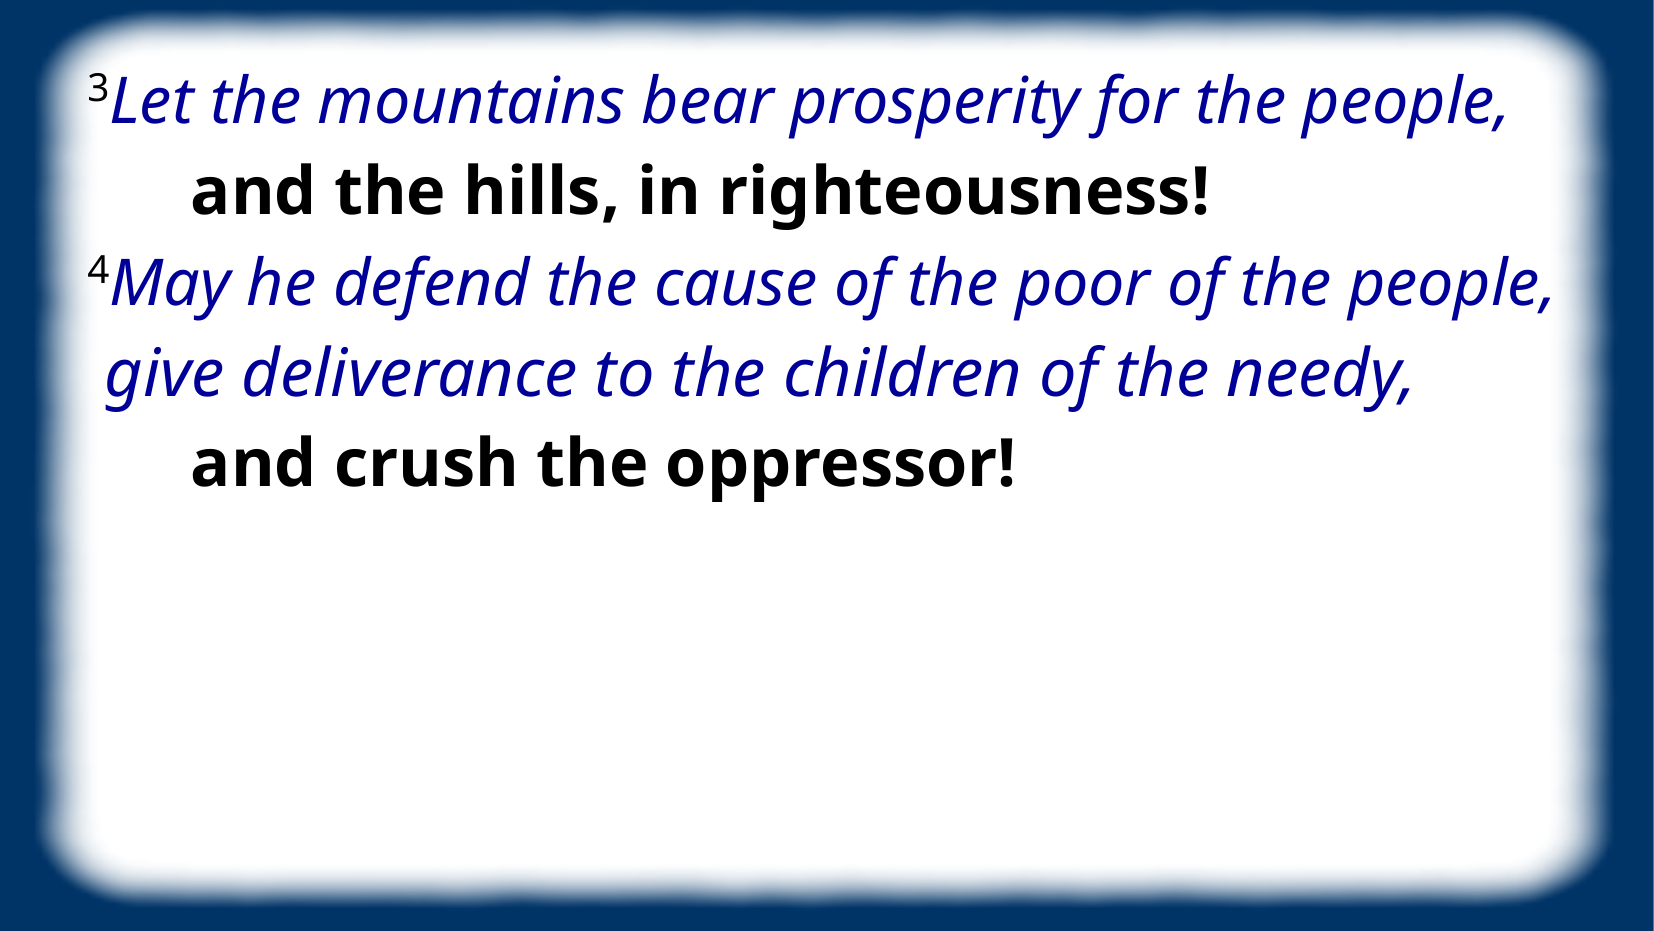

3Let the mountains bear prosperity for the people,
 and the hills, in righteousness!
4May he defend the cause of the poor of the people,
 give deliverance to the children of the needy,
 and crush the oppressor!